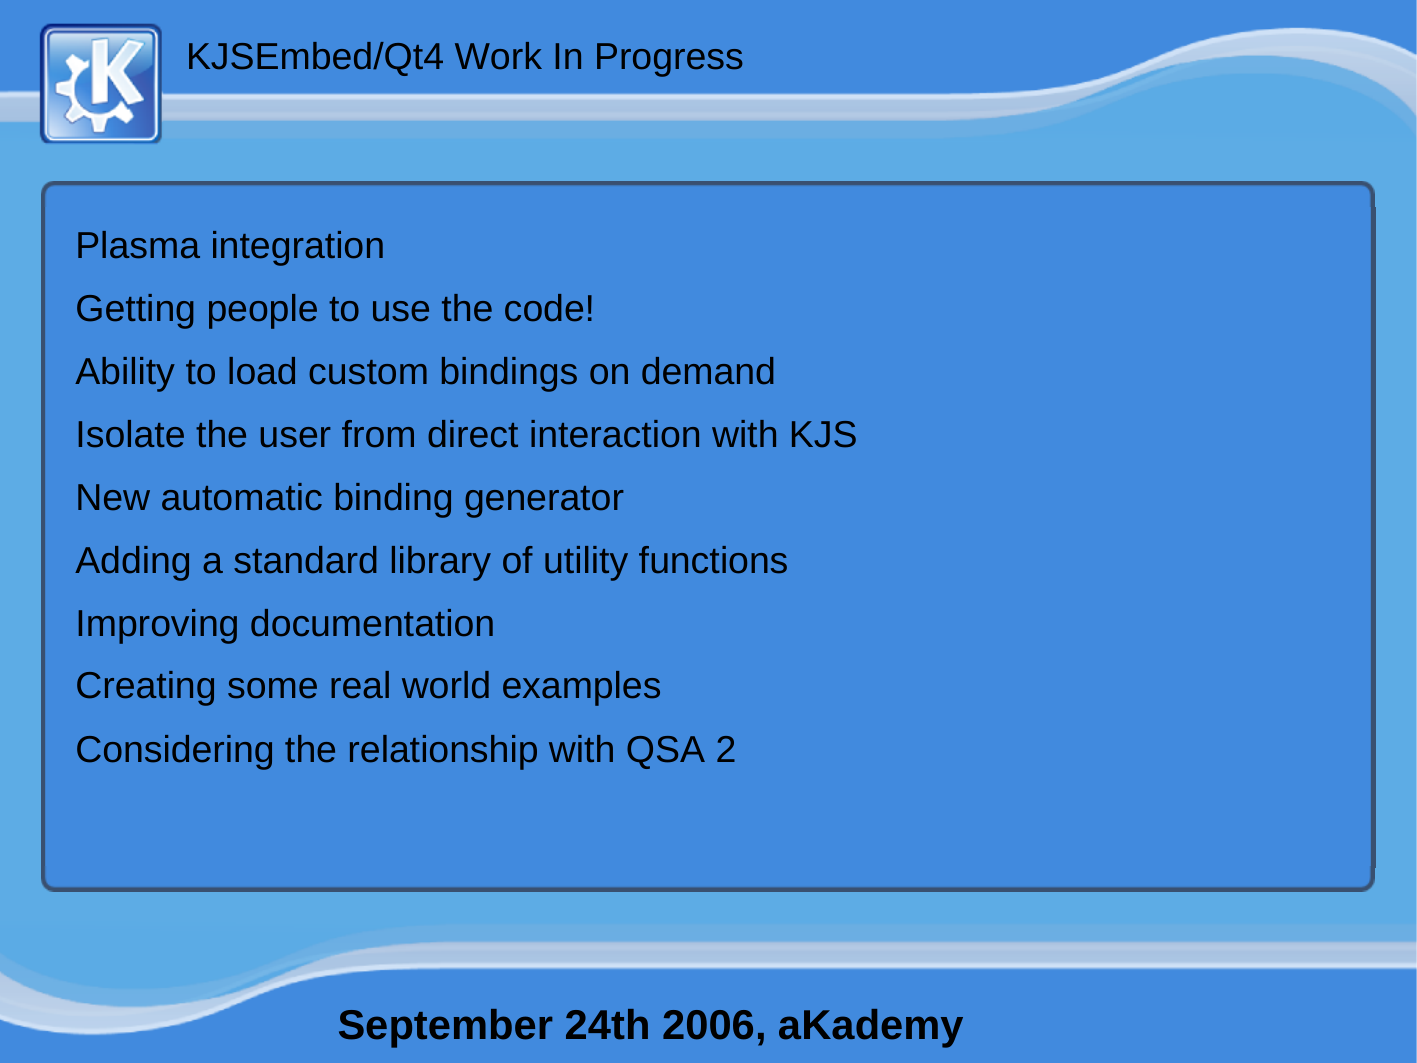

KJSEmbed/Qt4 Work In Progress
 Plasma integration
 Getting people to use the code!
 Ability to load custom bindings on demand
 Isolate the user from direct interaction with KJS
 New automatic binding generator
 Adding a standard library of utility functions
 Improving documentation
 Creating some real world examples
 Considering the relationship with QSA 2